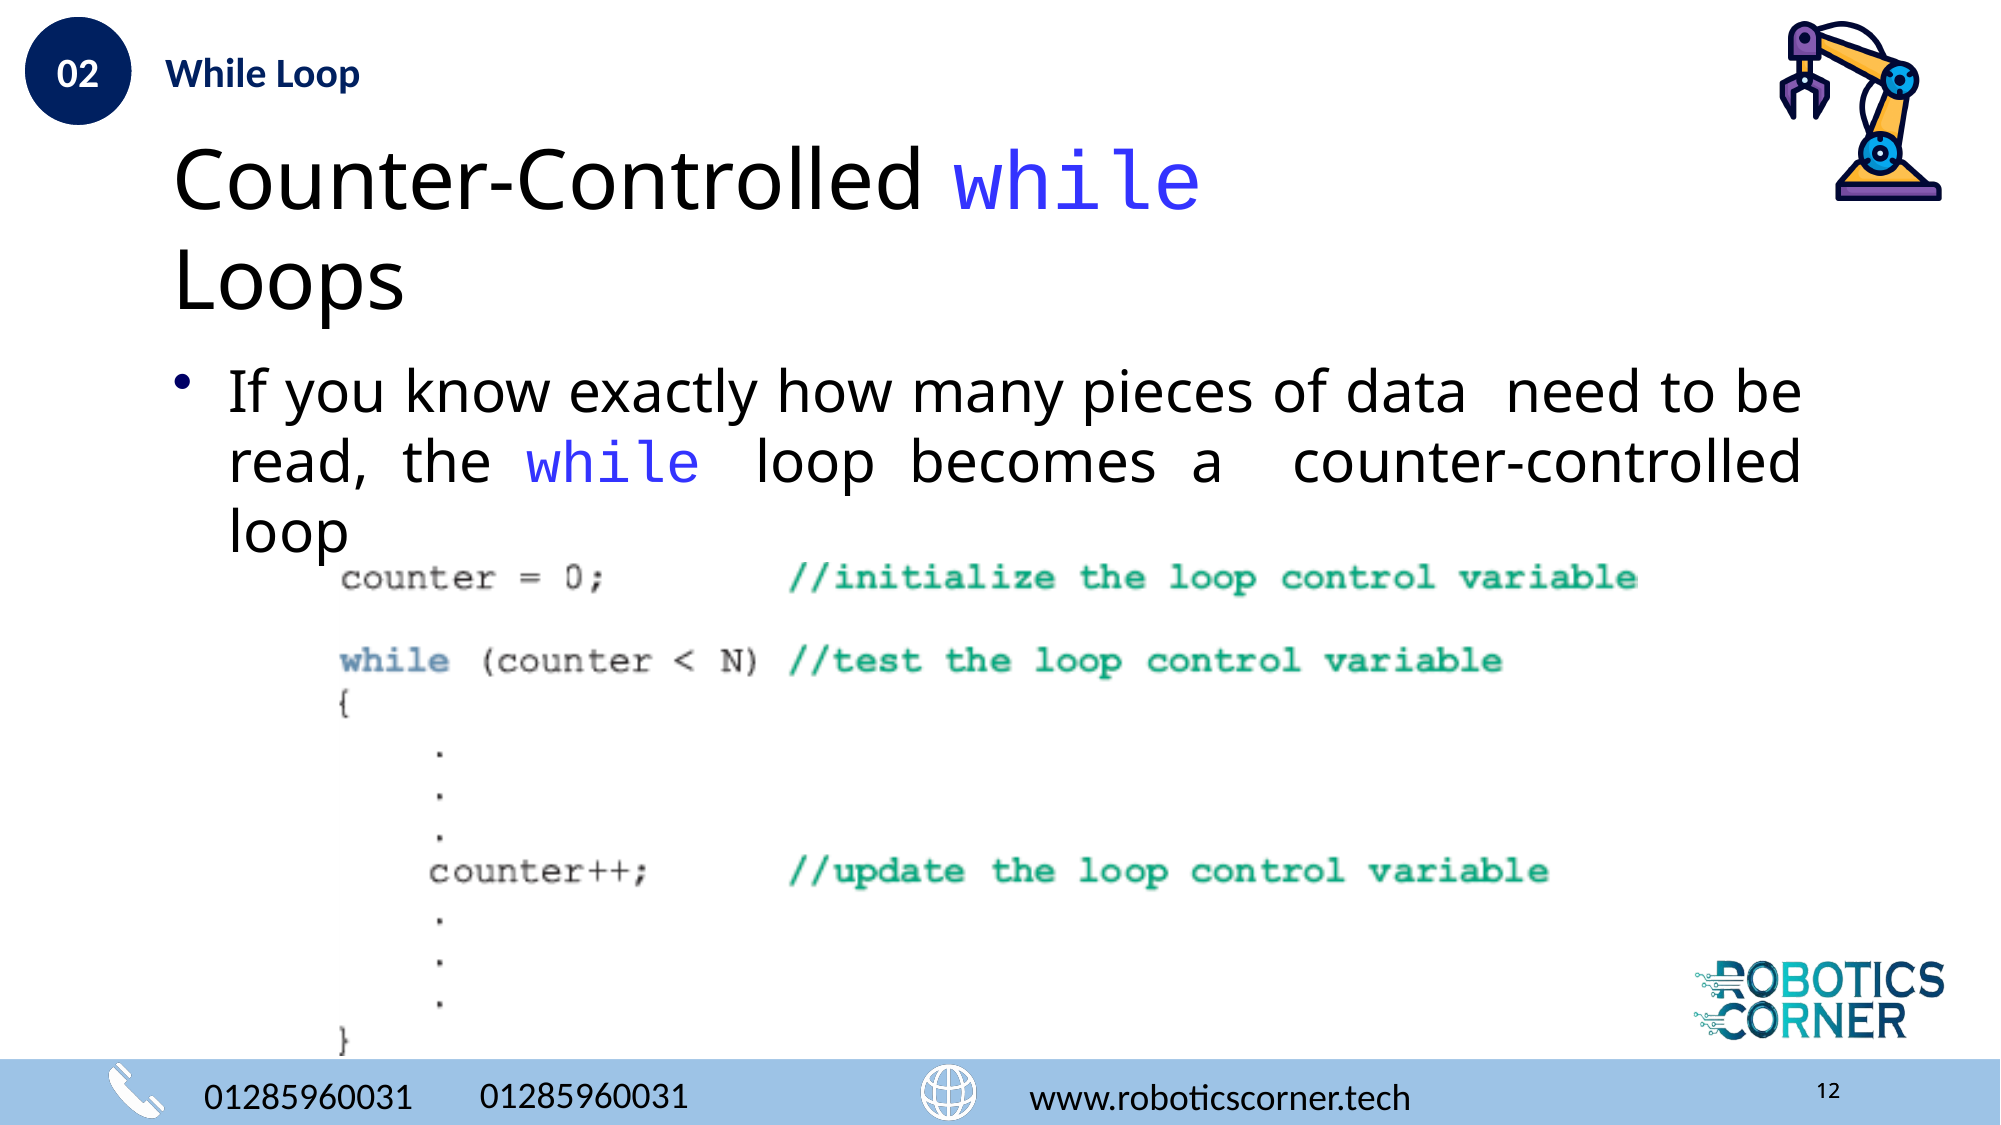

02
While Loop
# Counter-Controlled while Loops
If you know exactly how many pieces of data need to be read, the while loop becomes a counter-controlled loop
C++ Programming: From Problem Analysis to Program Design, Third Edition
01285960031
01285960031
www.roboticscorner.tech